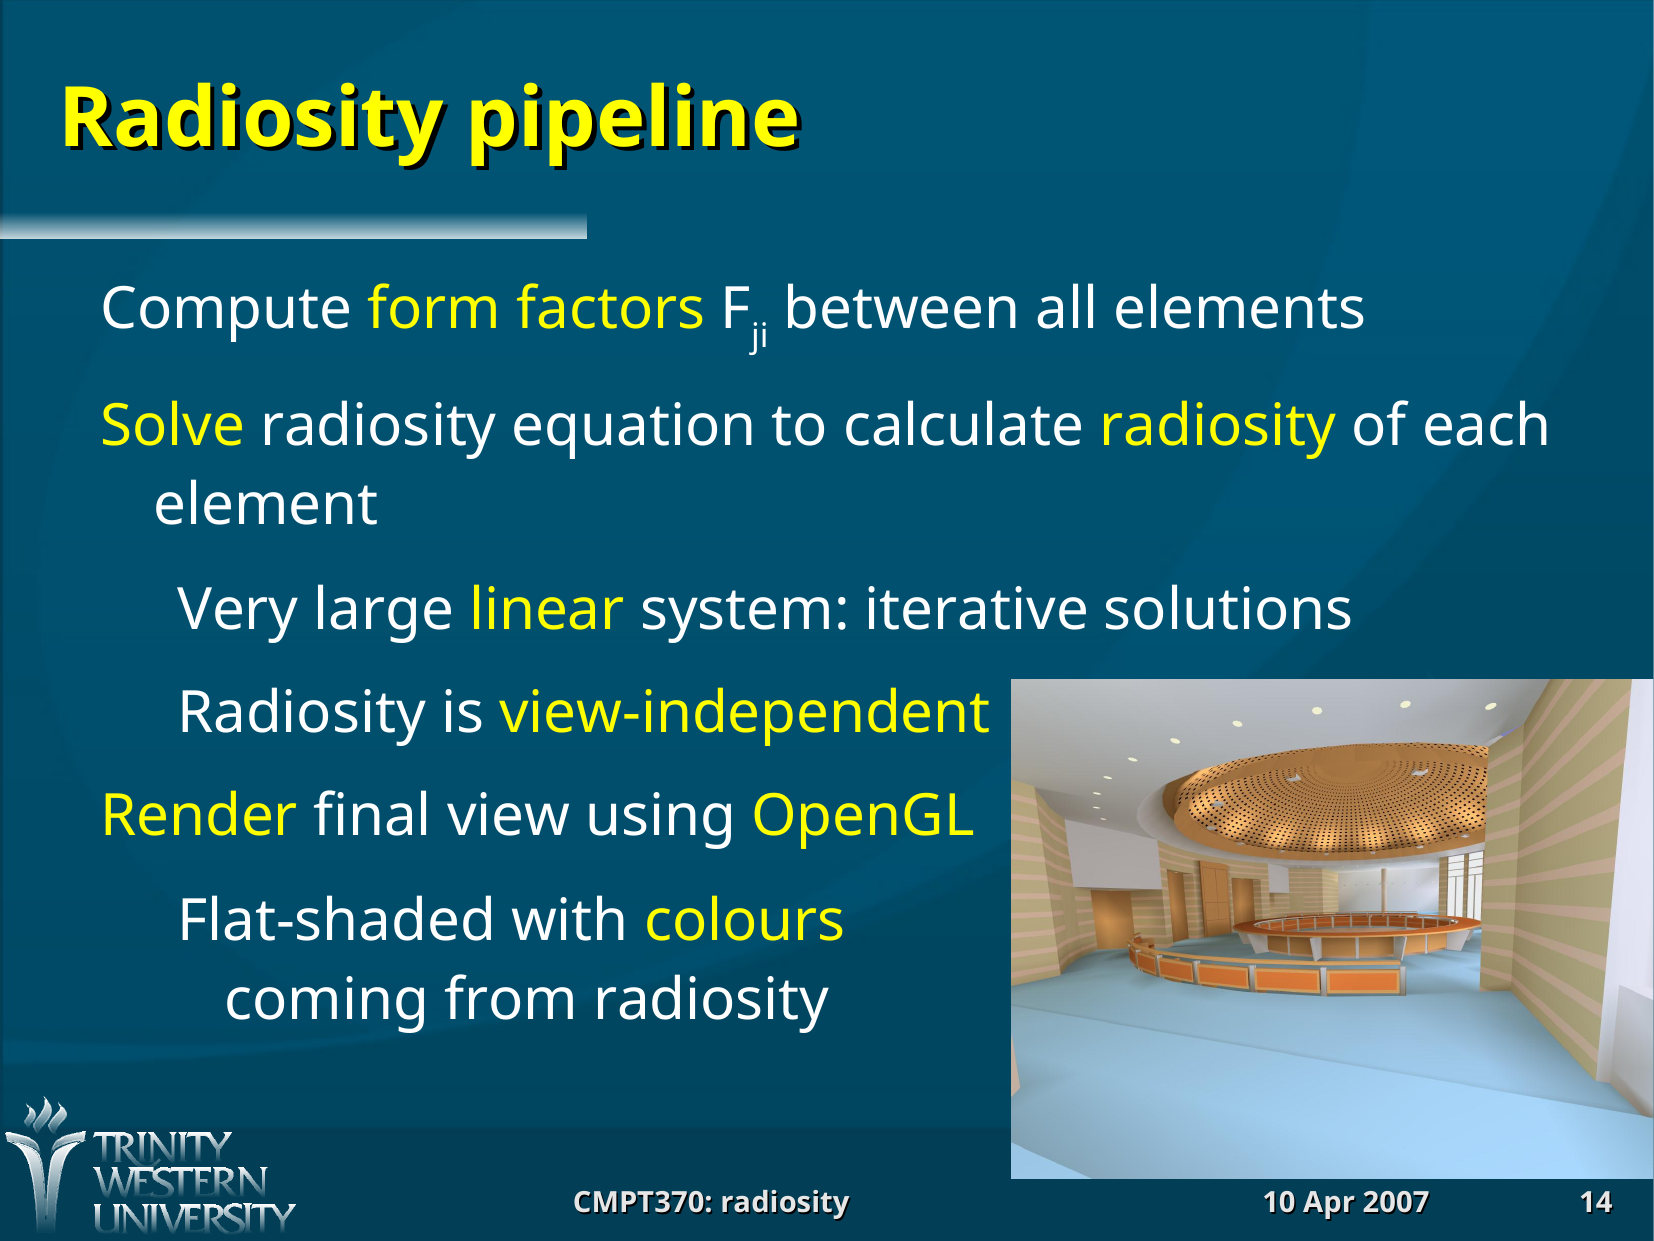

# Radiosity pipeline
Compute form factors Fji between all elements
Solve radiosity equation to calculate radiosity of each element
Very large linear system: iterative solutions
Radiosity is view-independent
Render final view using OpenGL
Flat-shaded with colours
coming from radiosity
CMPT370: radiosity
10 Apr 2007
14